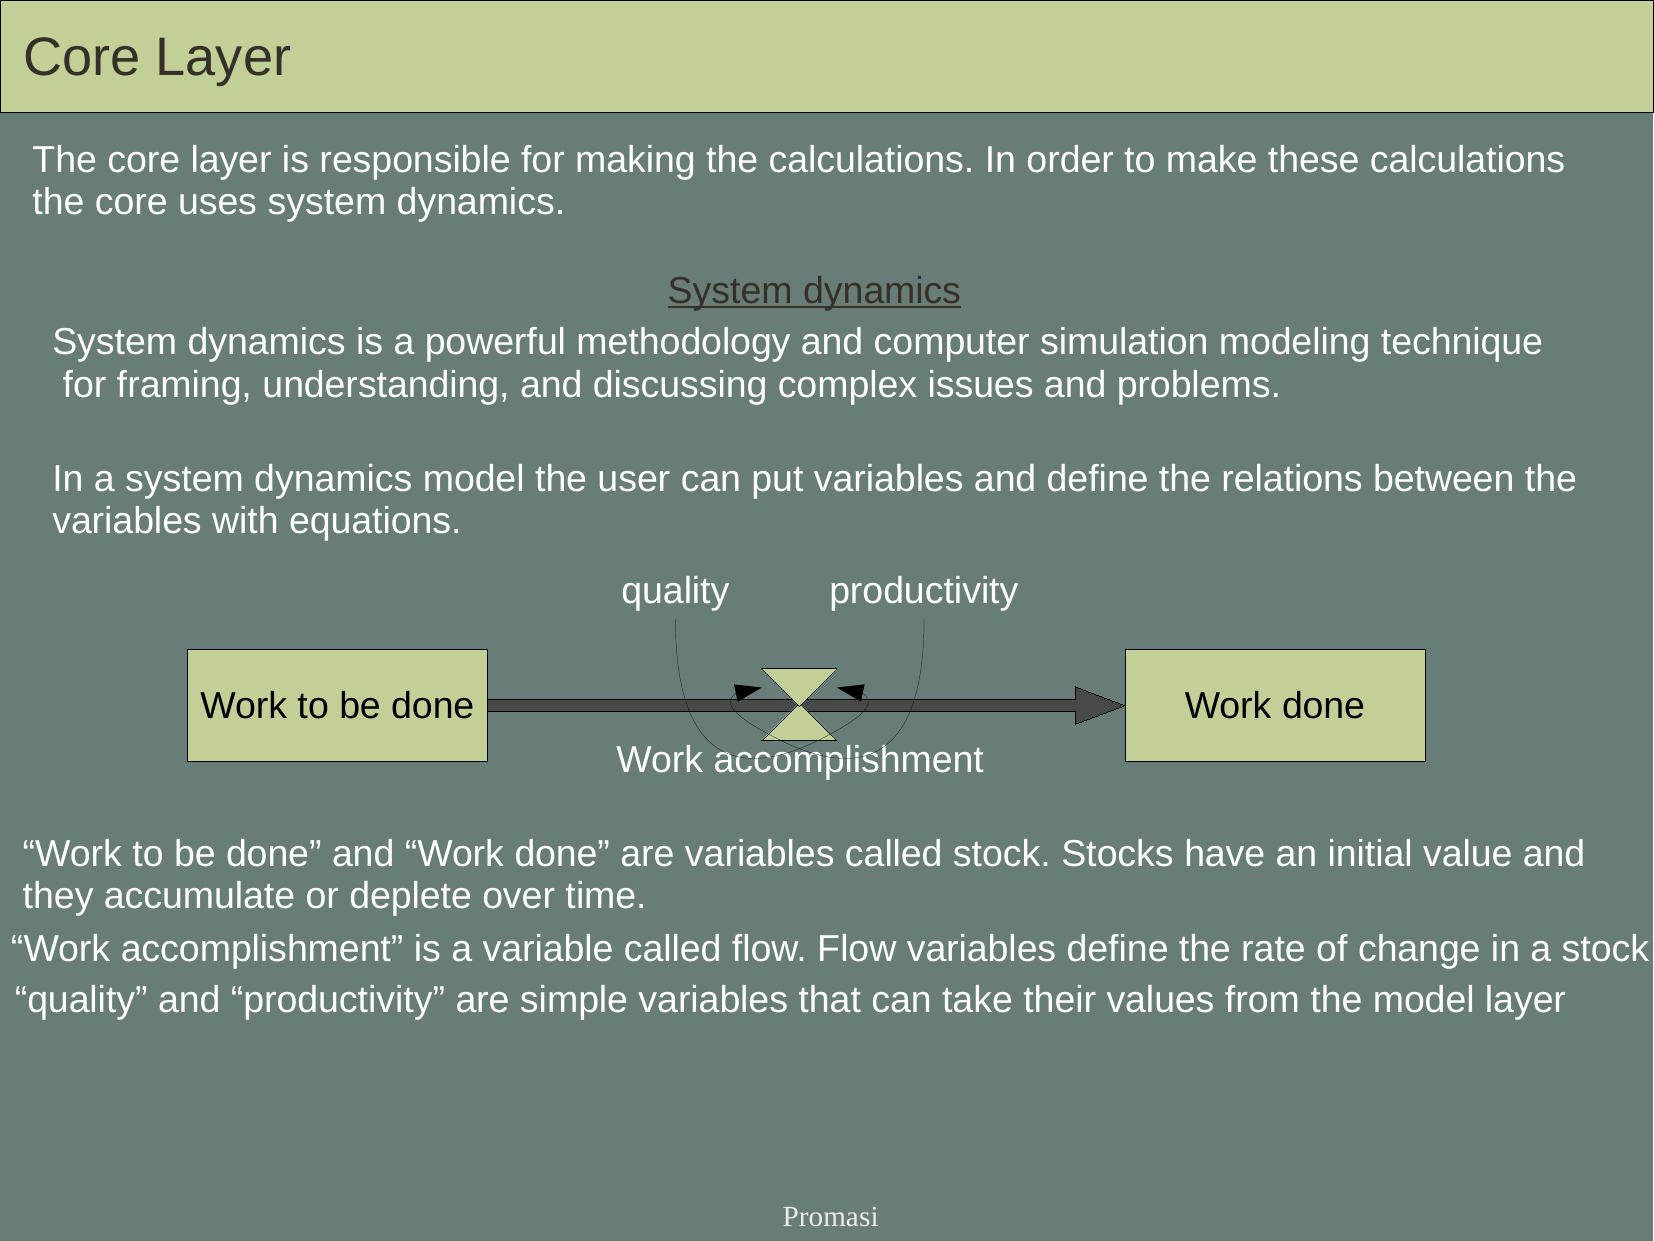

# Core Layer
The core layer is responsible for making the calculations. In order to make these calculations
the core uses system dynamics.
System dynamics
System dynamics is a powerful methodology and computer simulation modeling technique
 for framing, understanding, and discussing complex issues and problems.
In a system dynamics model the user can put variables and define the relations between the
variables with equations.
quality
productivity
Work to be done
Work done
Work accomplishment
“Work to be done” and “Work done” are variables called stock. Stocks have an initial value and
they accumulate or deplete over time.
“Work accomplishment” is a variable called flow. Flow variables define the rate of change in a stock
“quality” and “productivity” are simple variables that can take their values from the model layer